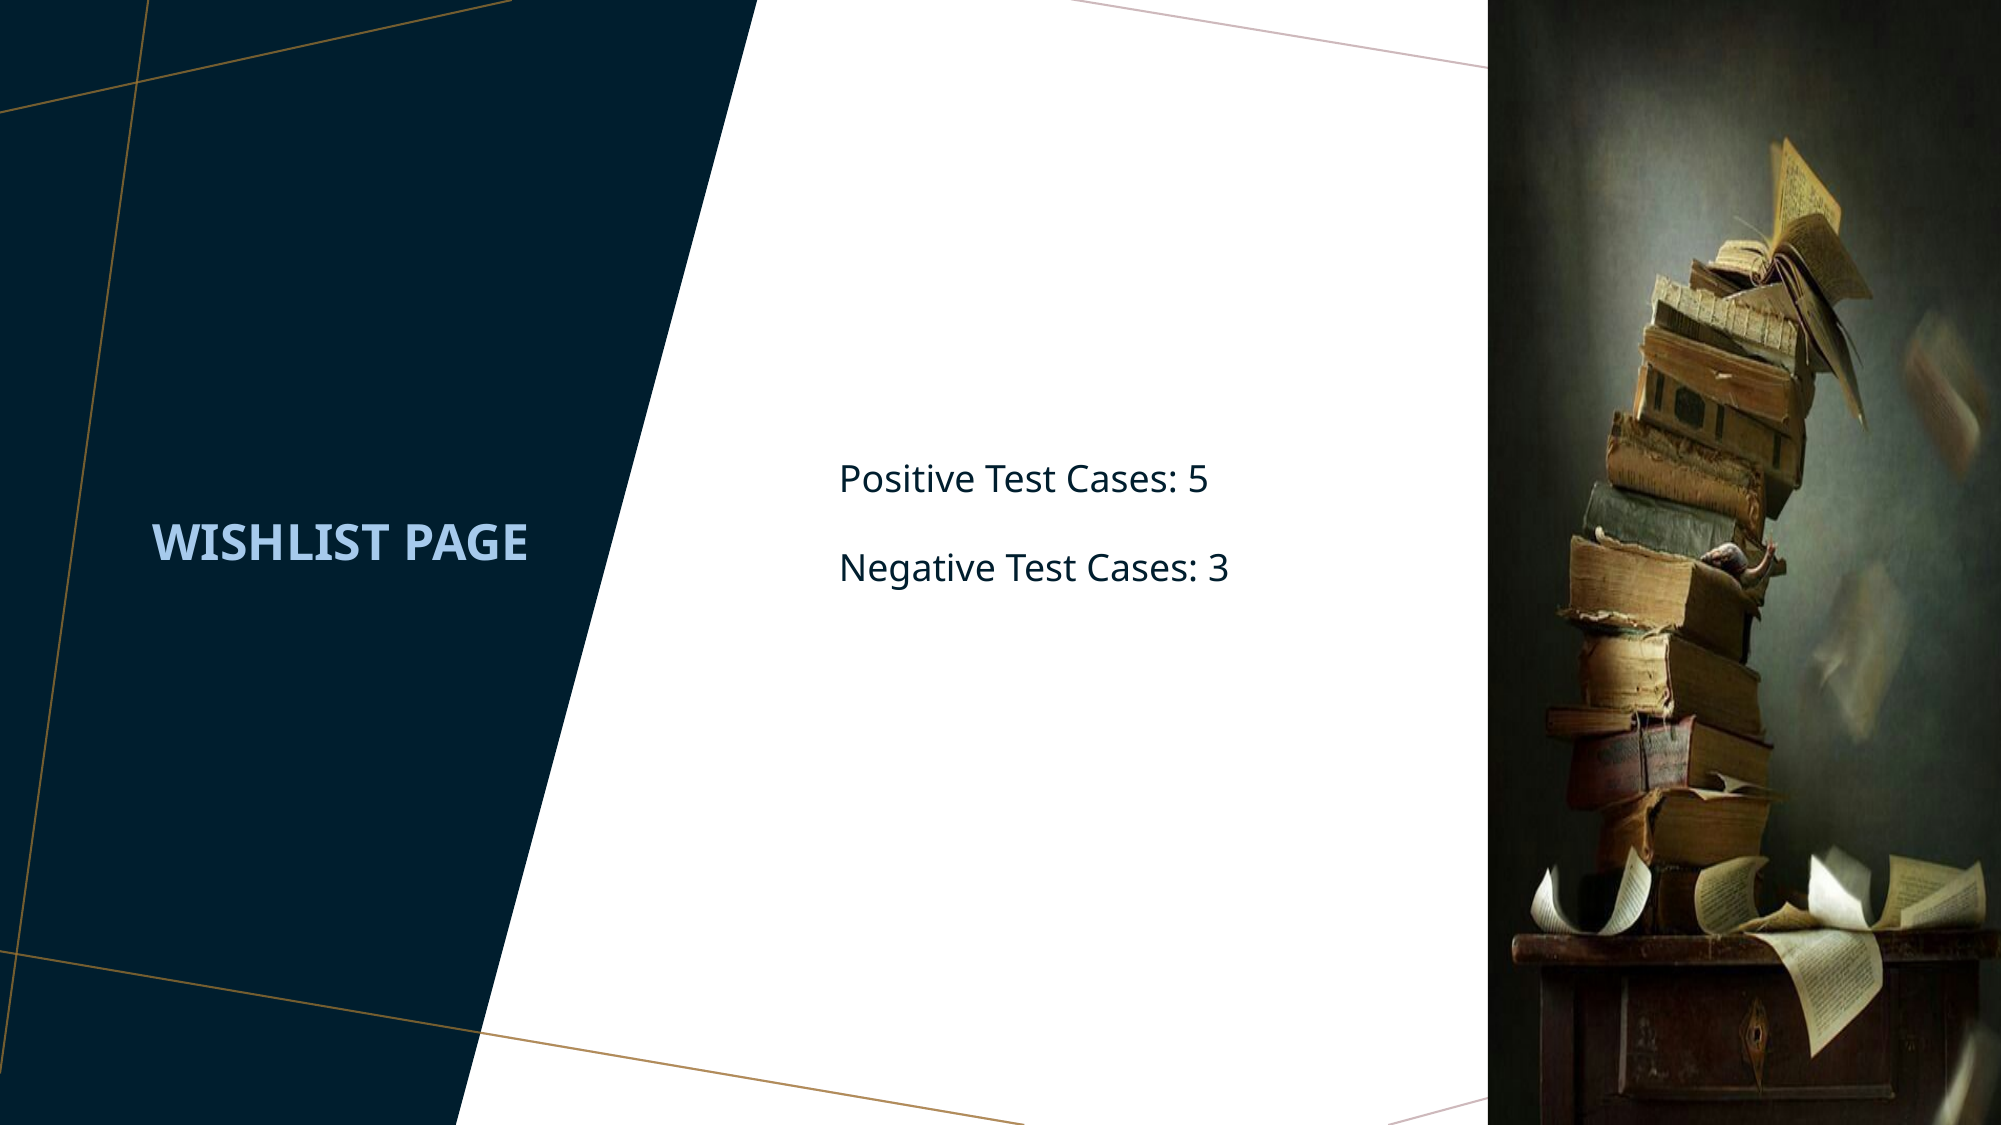

# Wishlist Page
Positive Test Cases: 5
Negative Test Cases: 3